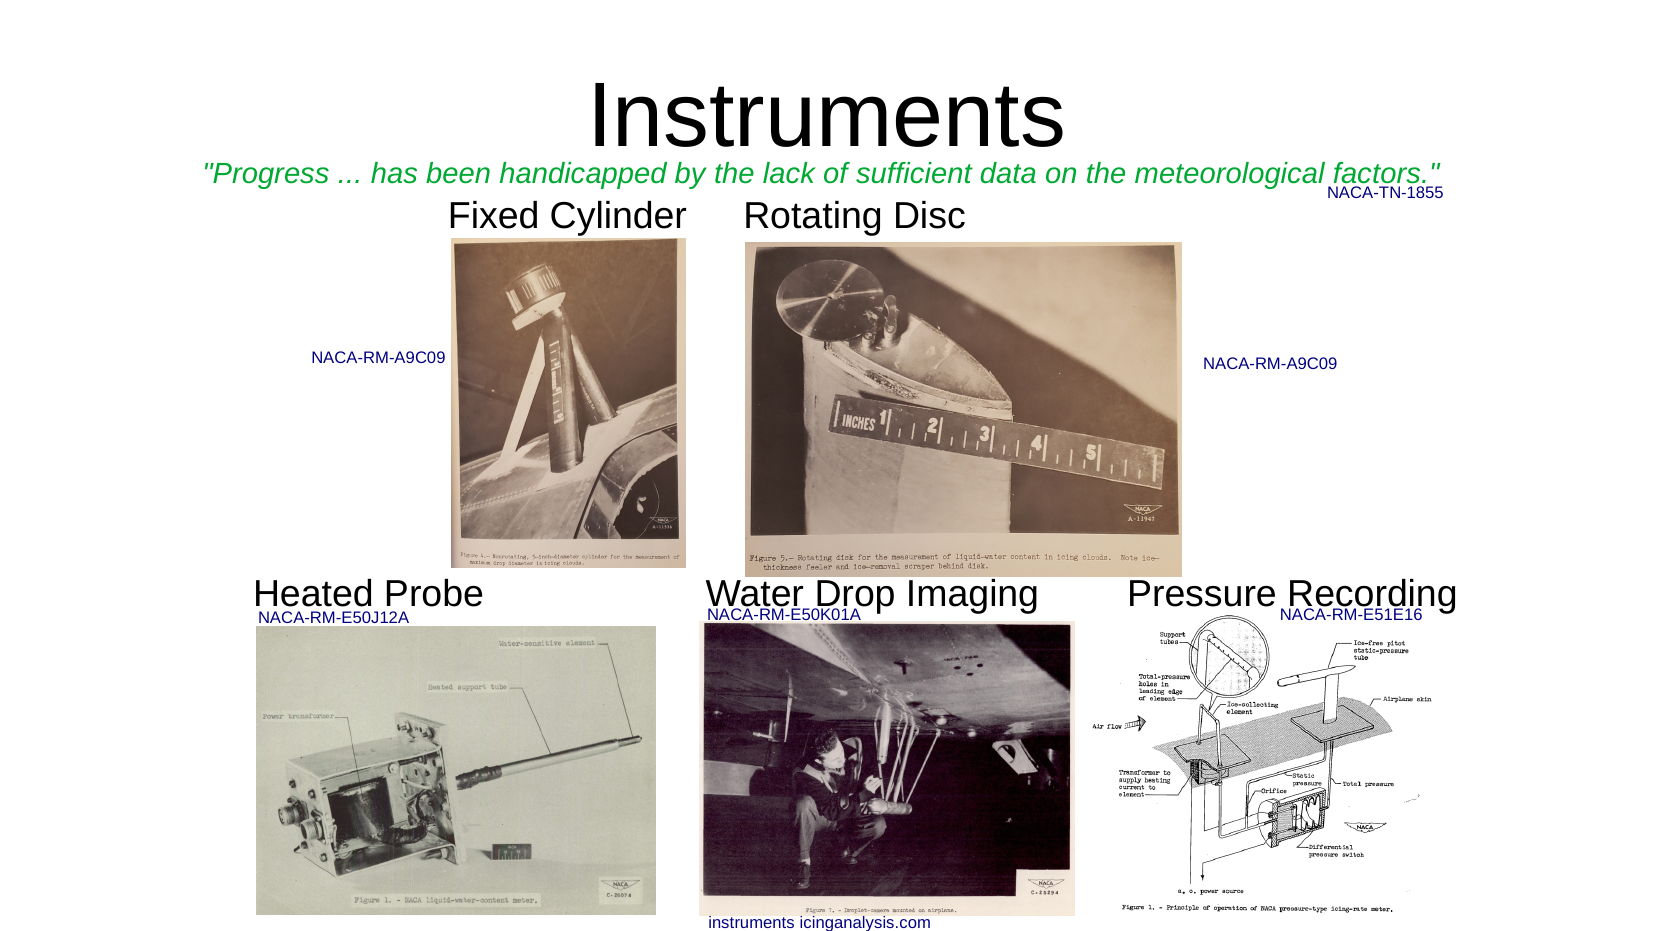

# Instruments
"Progress ... has been handicapped by the lack of sufficient data on the meteorological factors."
NACA-TN-1855
Fixed Cylinder
Rotating Disc
NACA-RM-A9C09
NACA-RM-A9C09
Heated Probe
Water Drop Imaging
Pressure Recording
NACA-RM-E50K01A
NACA-RM-E51E16
NACA-RM-E50J12A
instruments icinganalysis.com